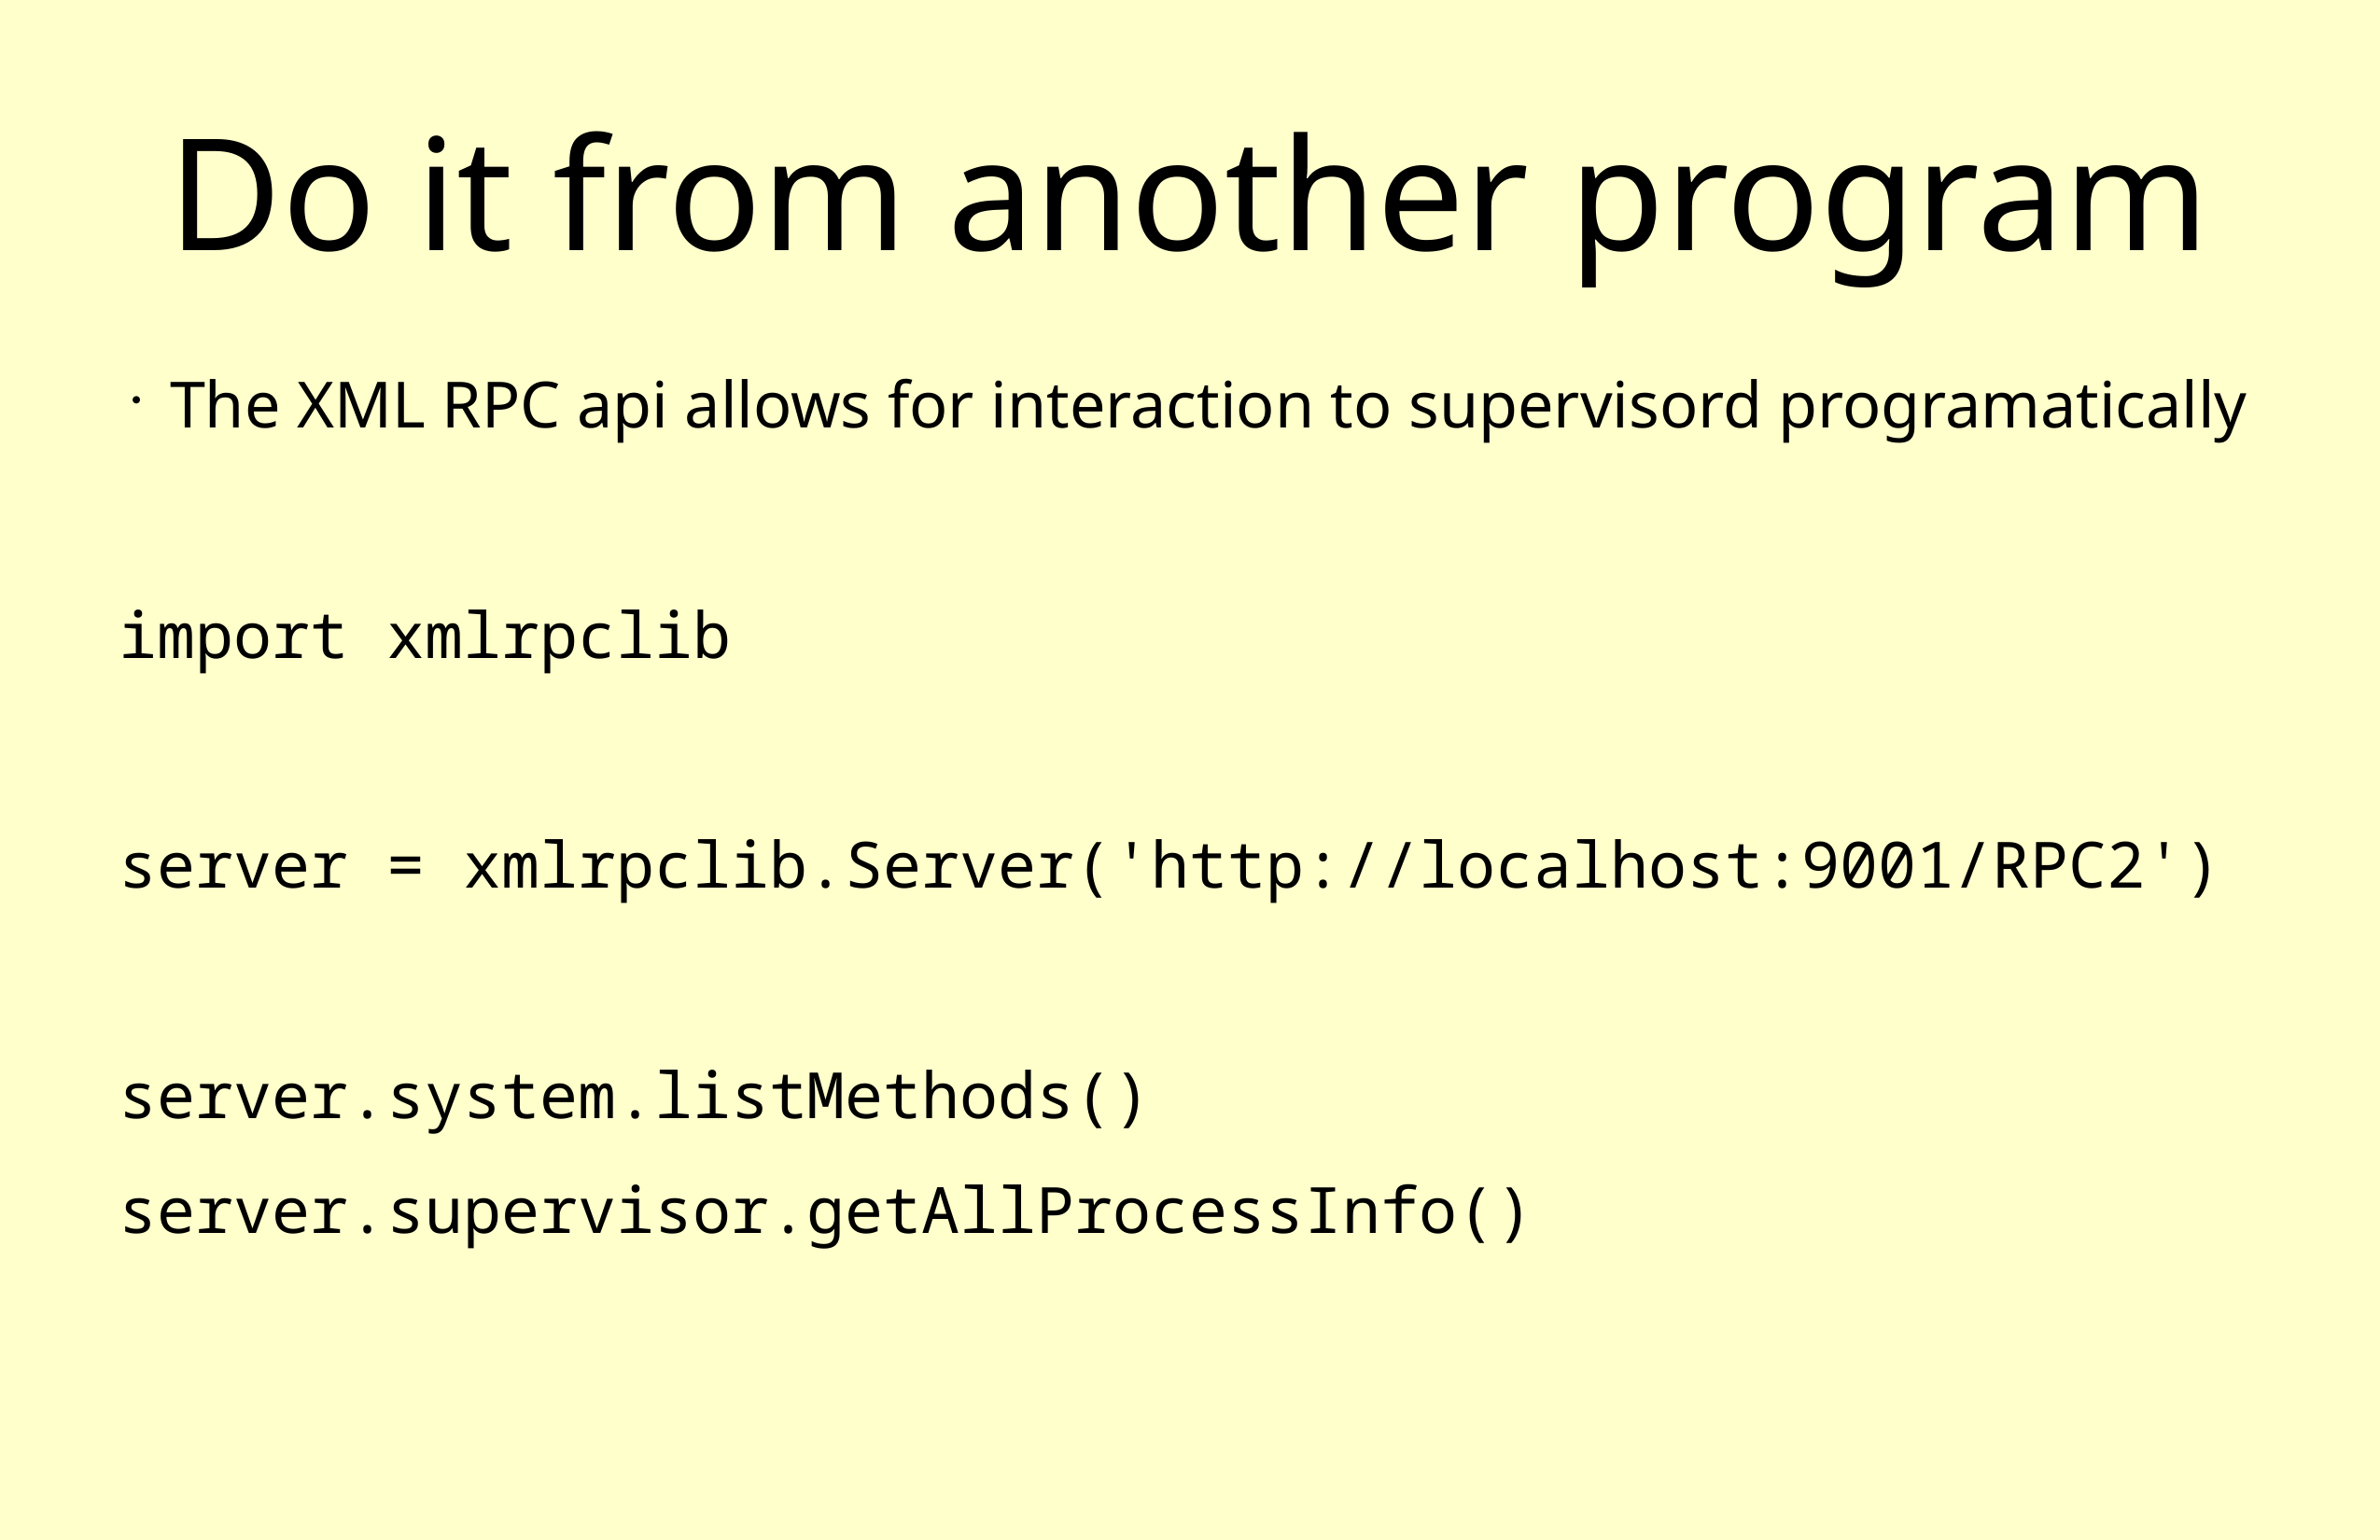

# Do it from another program
The XML RPC api allows for interaction to supervisord programatically
import xmlrpclib
server = xmlrpclib.Server('http://localhost:9001/RPC2')
server.system.listMethods()
server.supervisor.getAllProcessInfo()